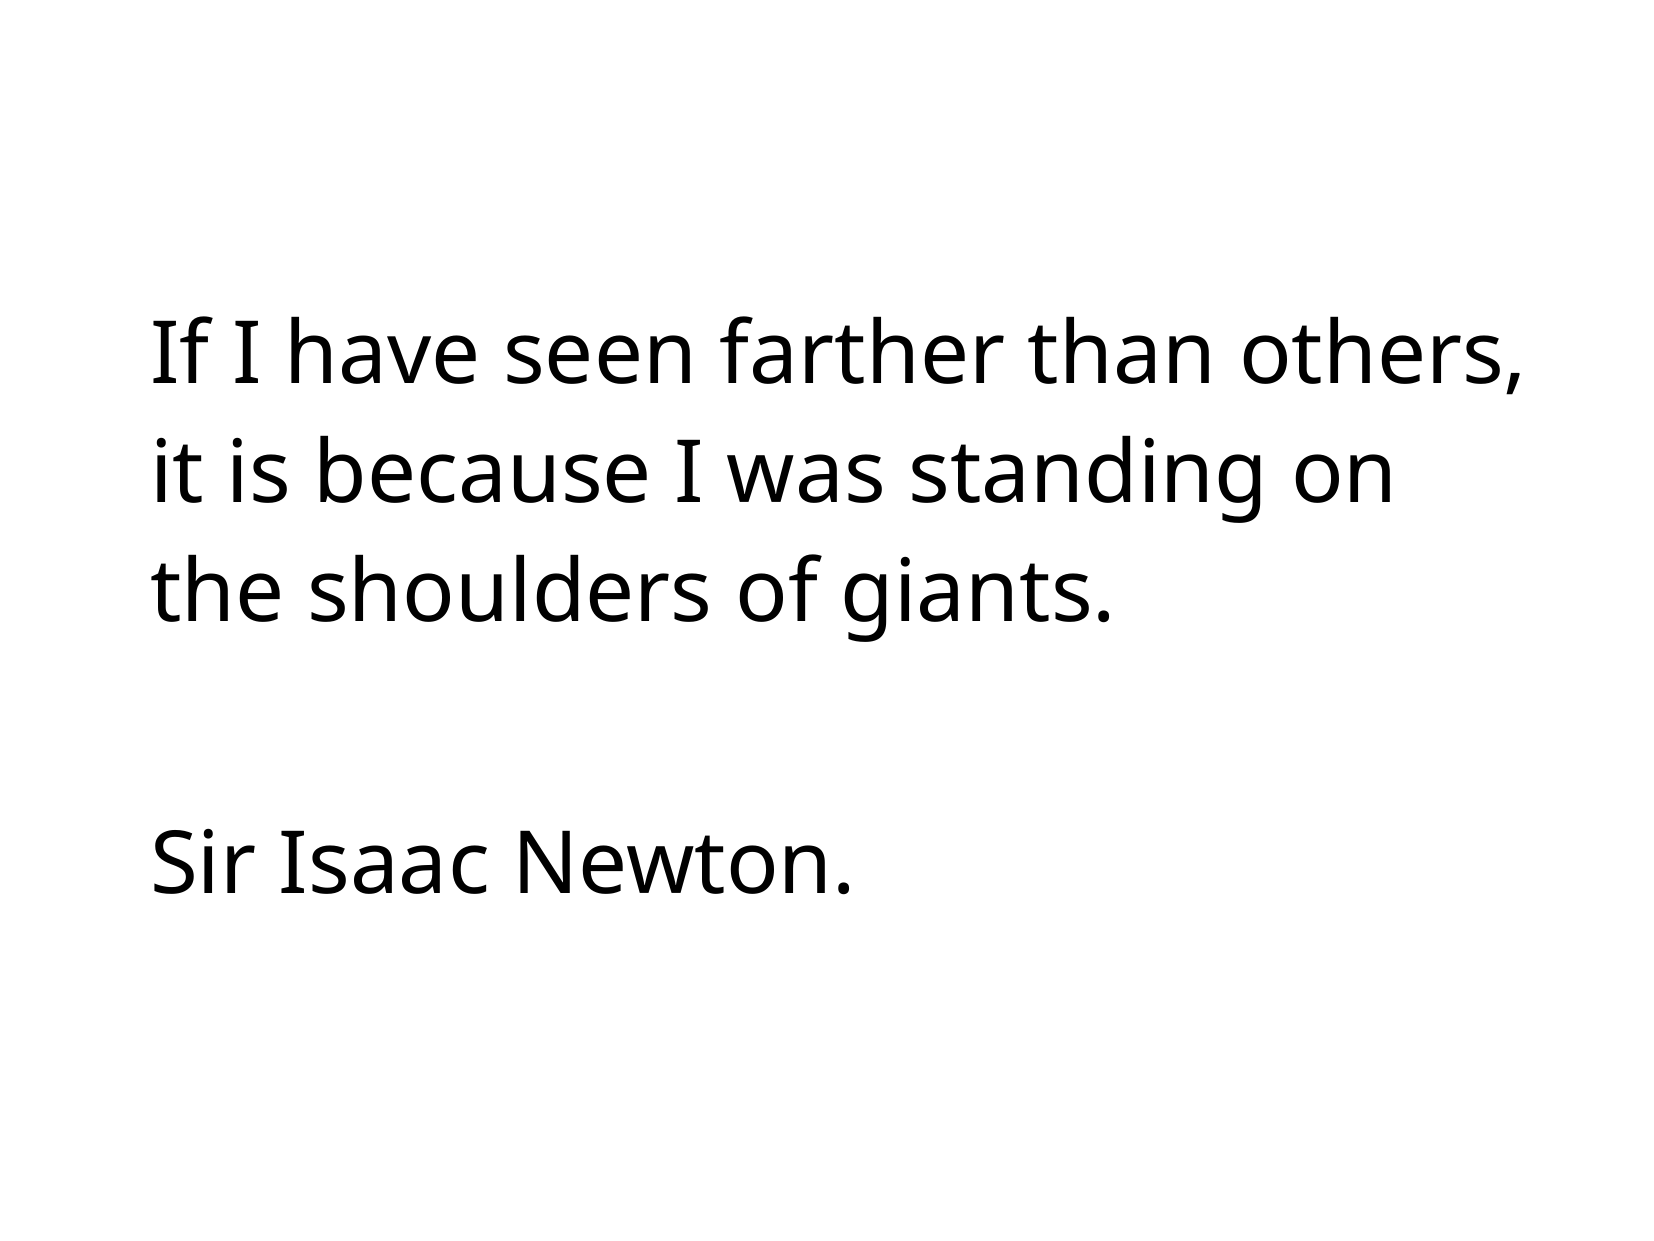

# If I have seen farther than others, it is because I was standing on the shoulders of giants.
Sir Isaac Newton.